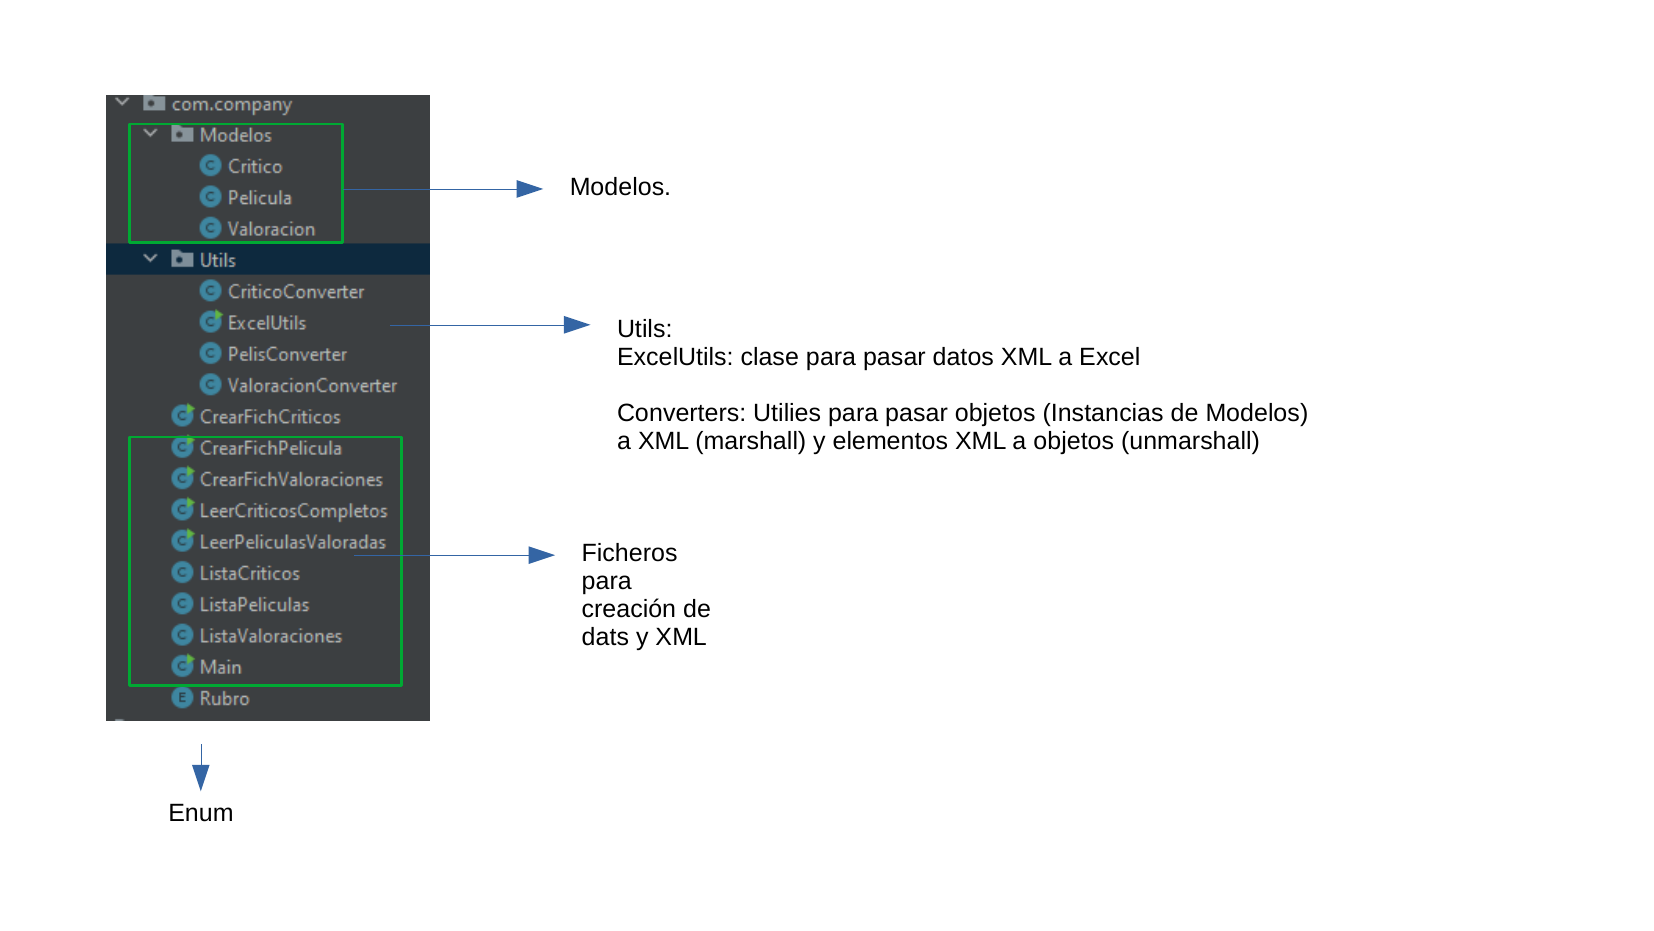

Modelos.
Utils:
ExcelUtils: clase para pasar datos XML a Excel
Converters: Utilies para pasar objetos (Instancias de Modelos) a XML (marshall) y elementos XML a objetos (unmarshall)
Ficheros para creación de dats y XML
Enum